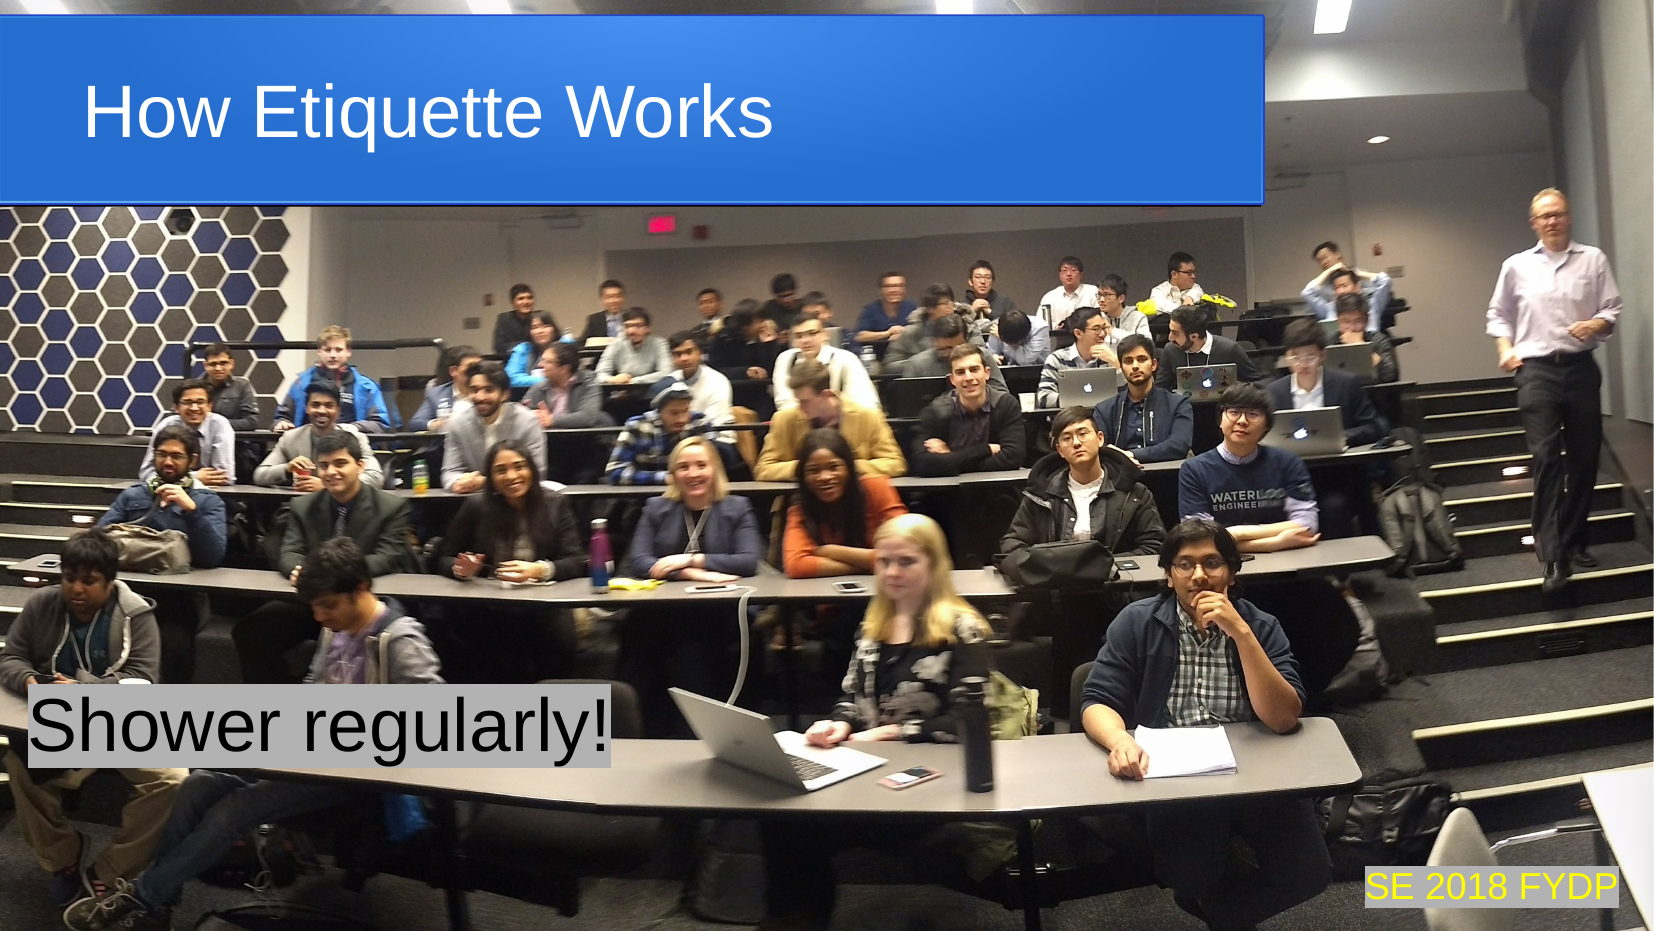

# How Etiquette Works
Shower regularly!
SE 2018 FYDP